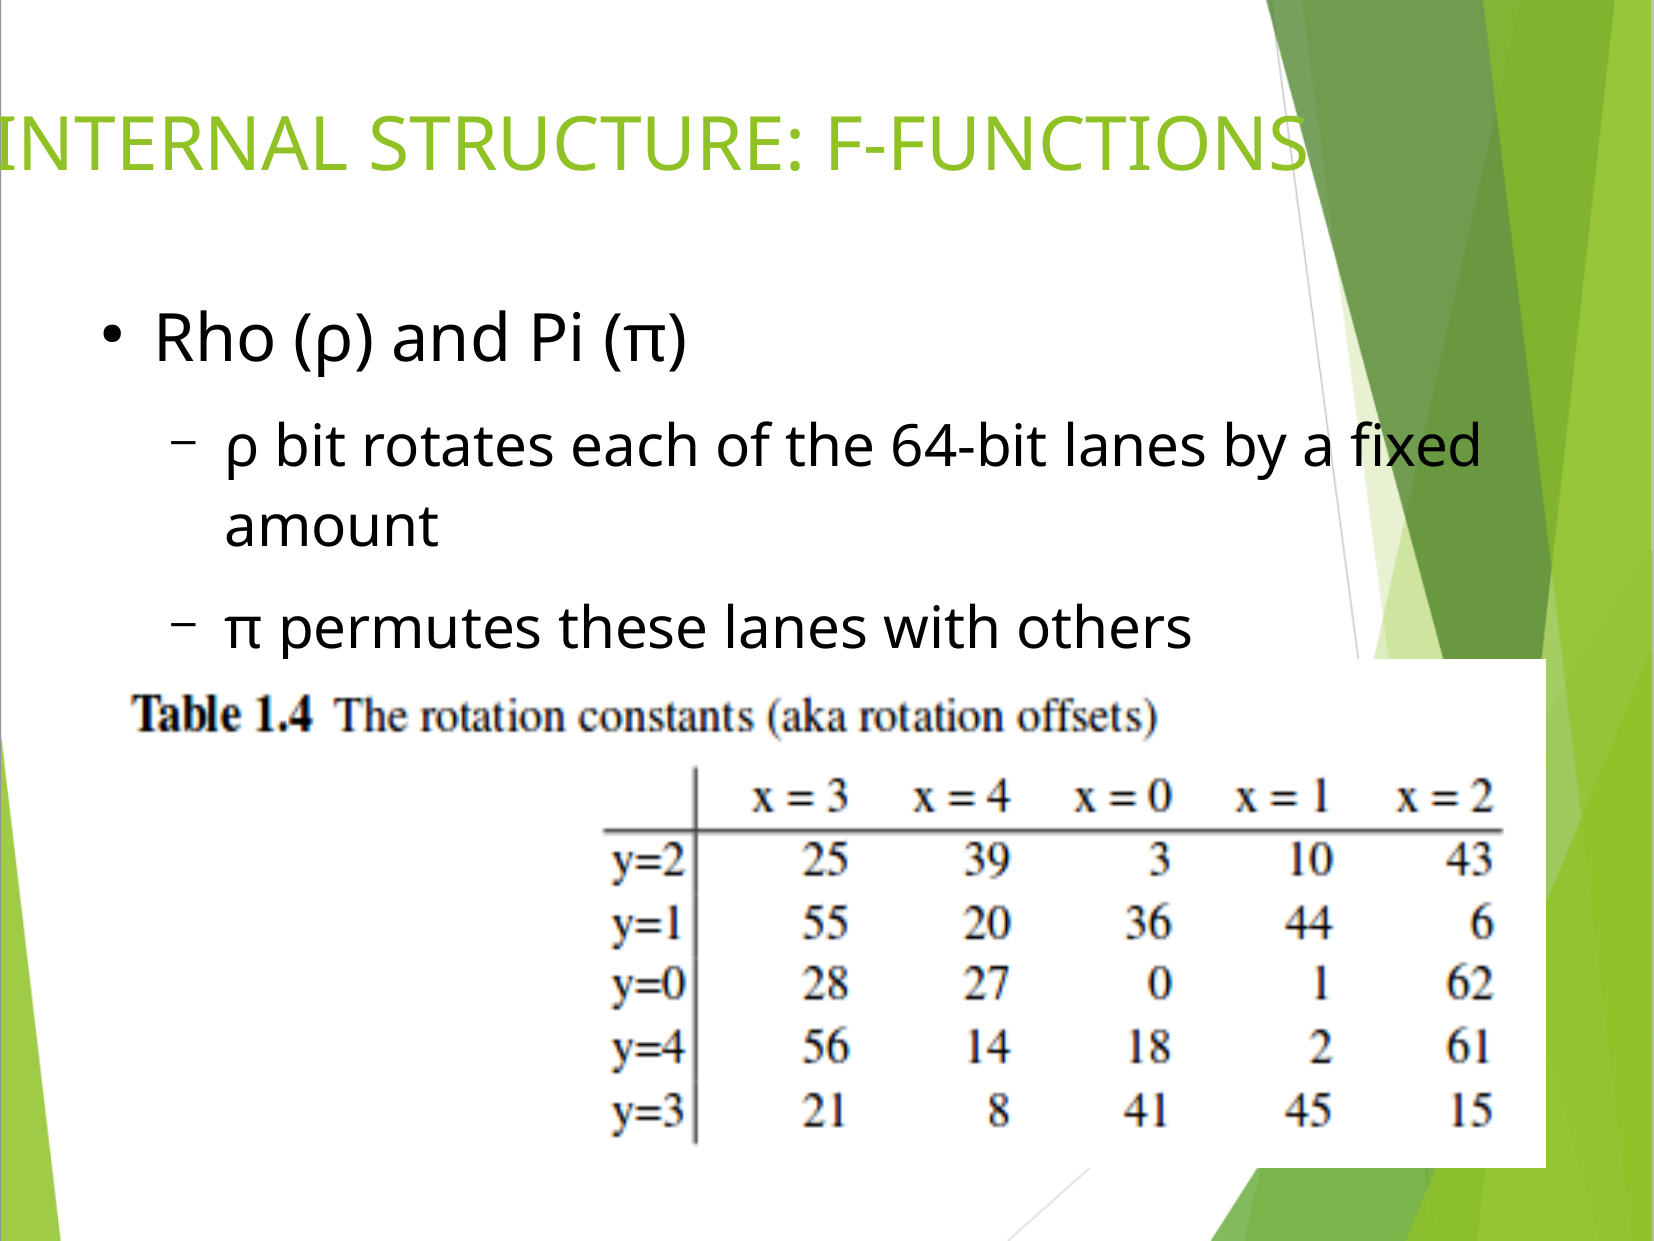

# INTERNAL STRUCTURE: F-FUNCTIONS
Rho (ρ) and Pi (π)
ρ bit rotates each of the 64-bit lanes by a fixed amount
π permutes these lanes with others